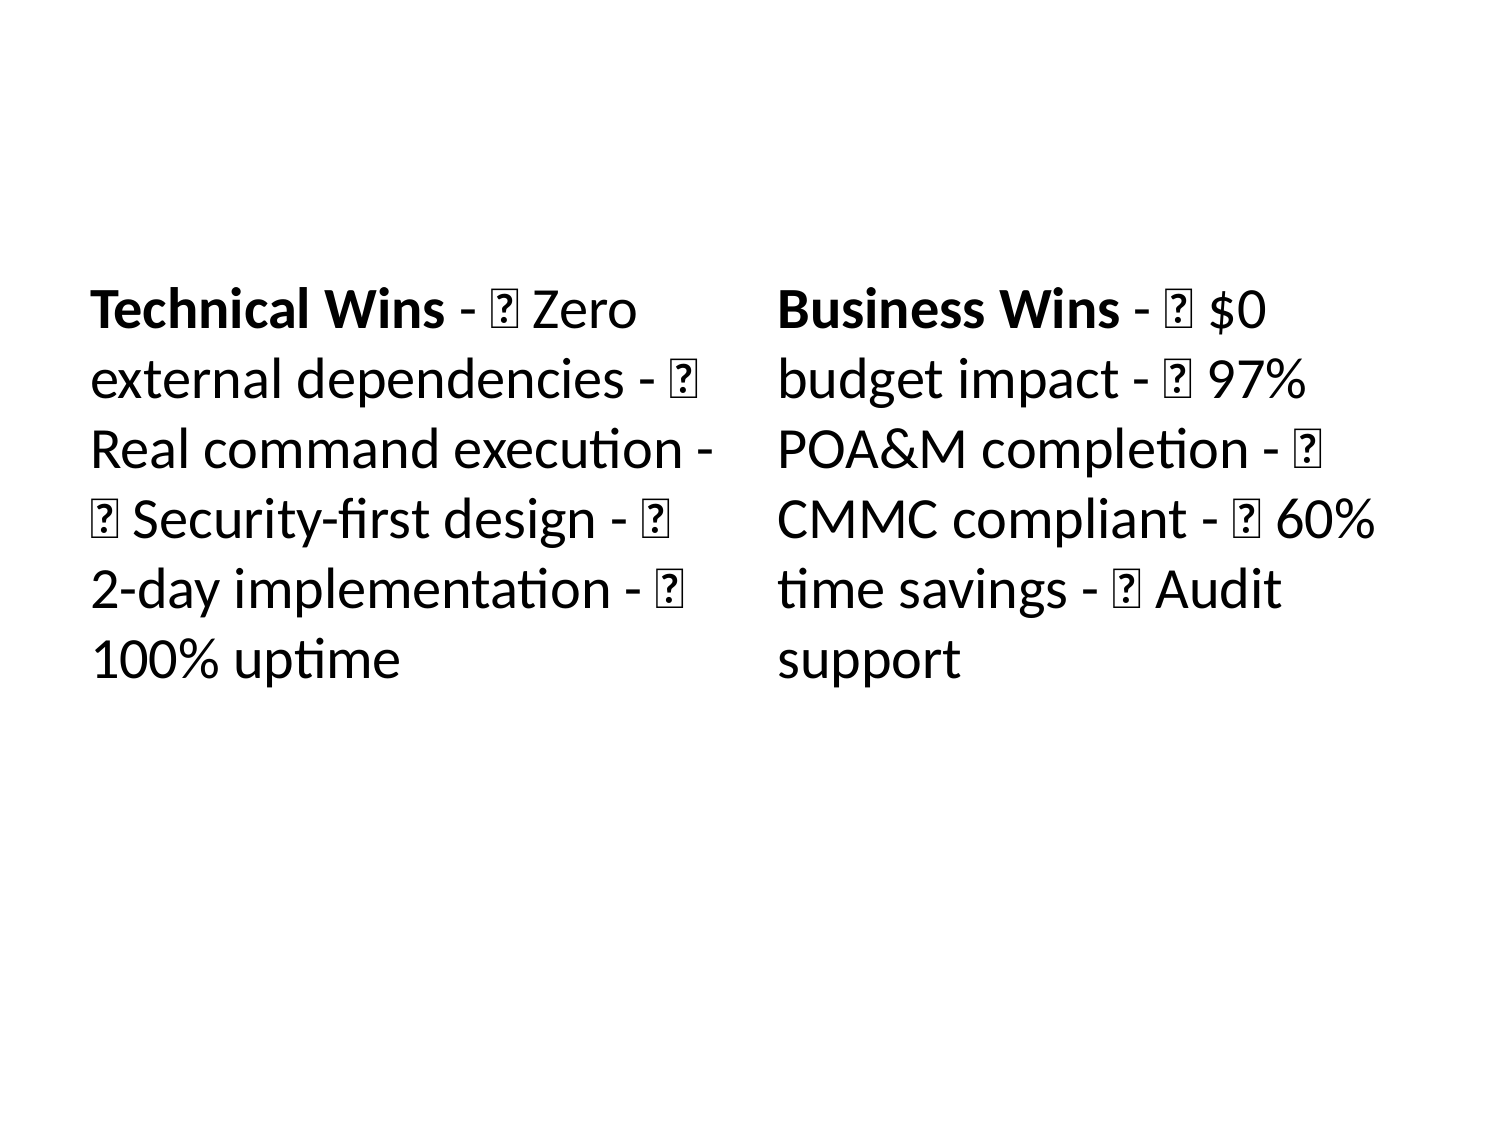

# Technical Wins - ✅ Zero external dependencies - ✅ Real command execution - ✅ Security-first design - ✅ 2-day implementation - ✅ 100% uptime
Business Wins - ✅ $0 budget impact - ✅ 97% POA&M completion - ✅ CMMC compliant - ✅ 60% time savings - ✅ Audit support